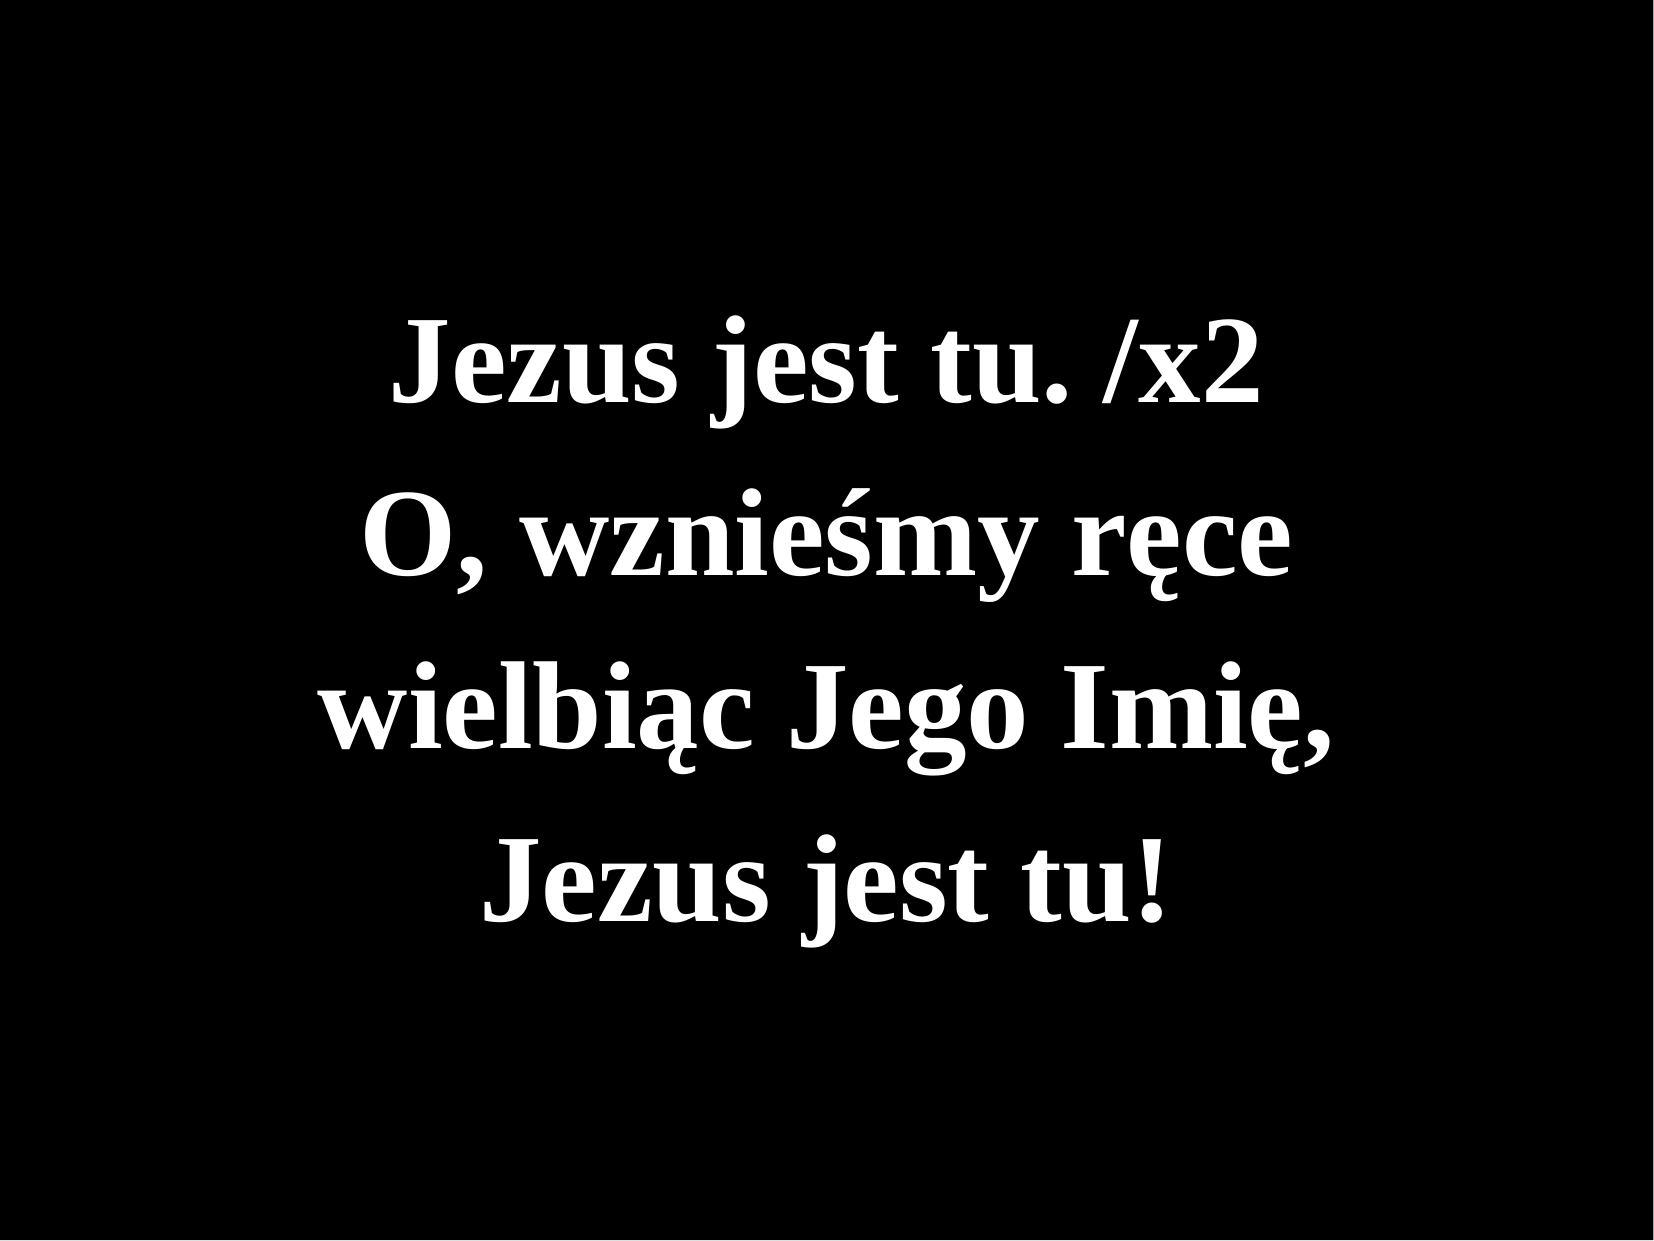

# Jezus jest tu. /x2 ppp O, wznieśmy ręce ppp wielbiąc Jego Imię, ppp Jezus jest tu!